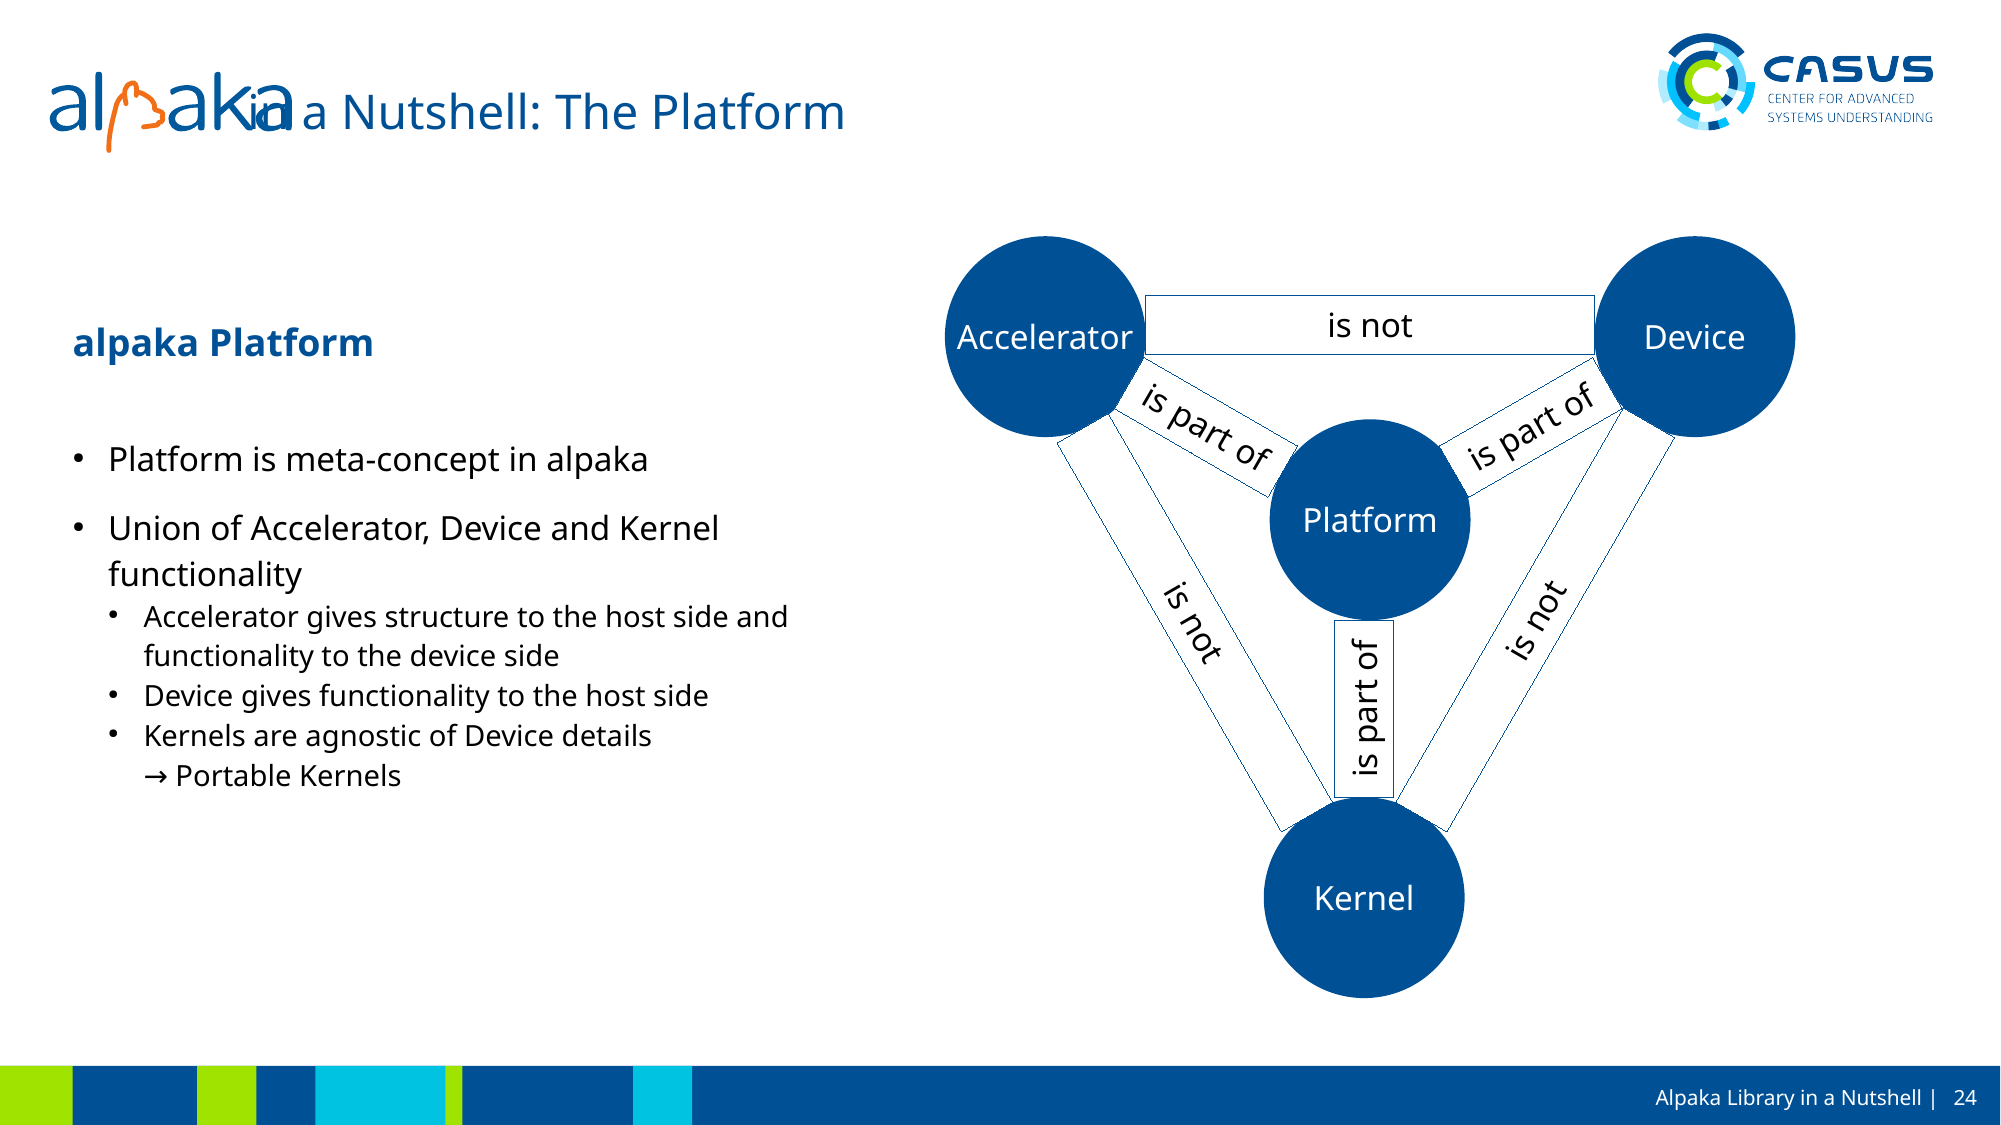

in a Nutshell: The Platform
Accelerator
Device
is not
# alpaka Platform
Platform is meta-concept in alpaka
Union of Accelerator, Device and Kernel functionality
Accelerator gives structure to the host side and functionality to the device side
Device gives functionality to the host side
Kernels are agnostic of Device details
→ Portable Kernels
is part of
is part of
Platform
is not
is not
is part of
Kernel
Alpaka Library in a Nutshell
24